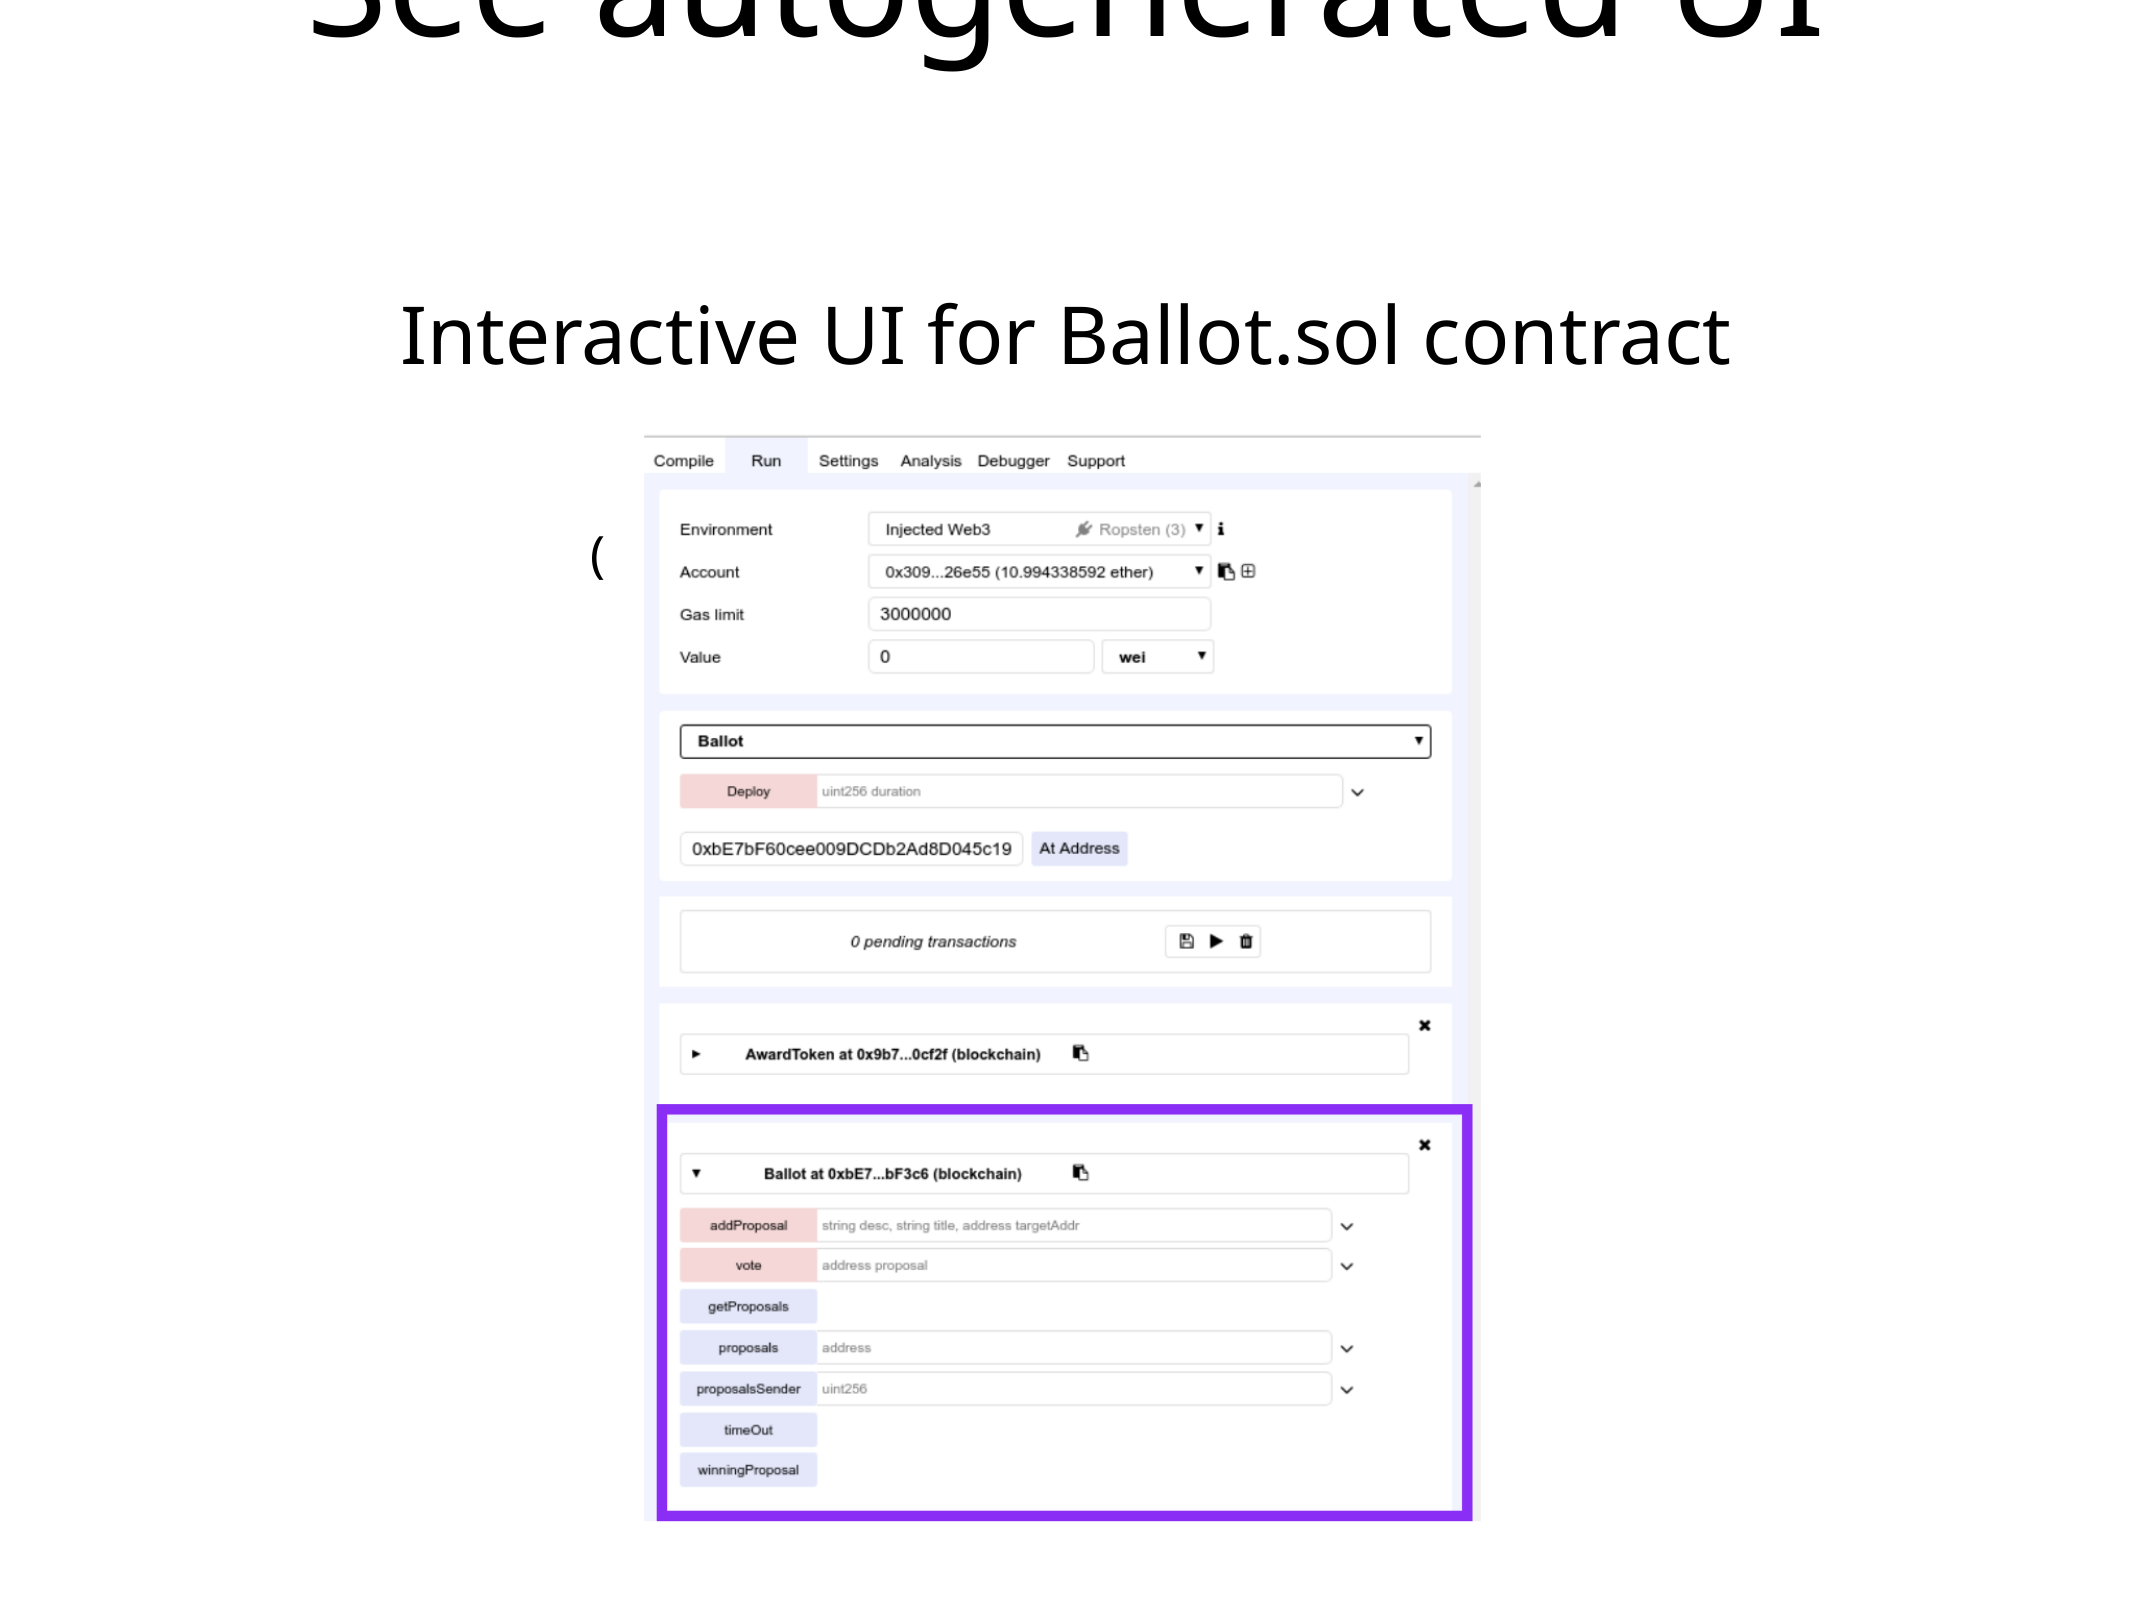

# See autogenerated UI
Interactive UI for Ballot.sol contract
( when dependencies.js is the active file )